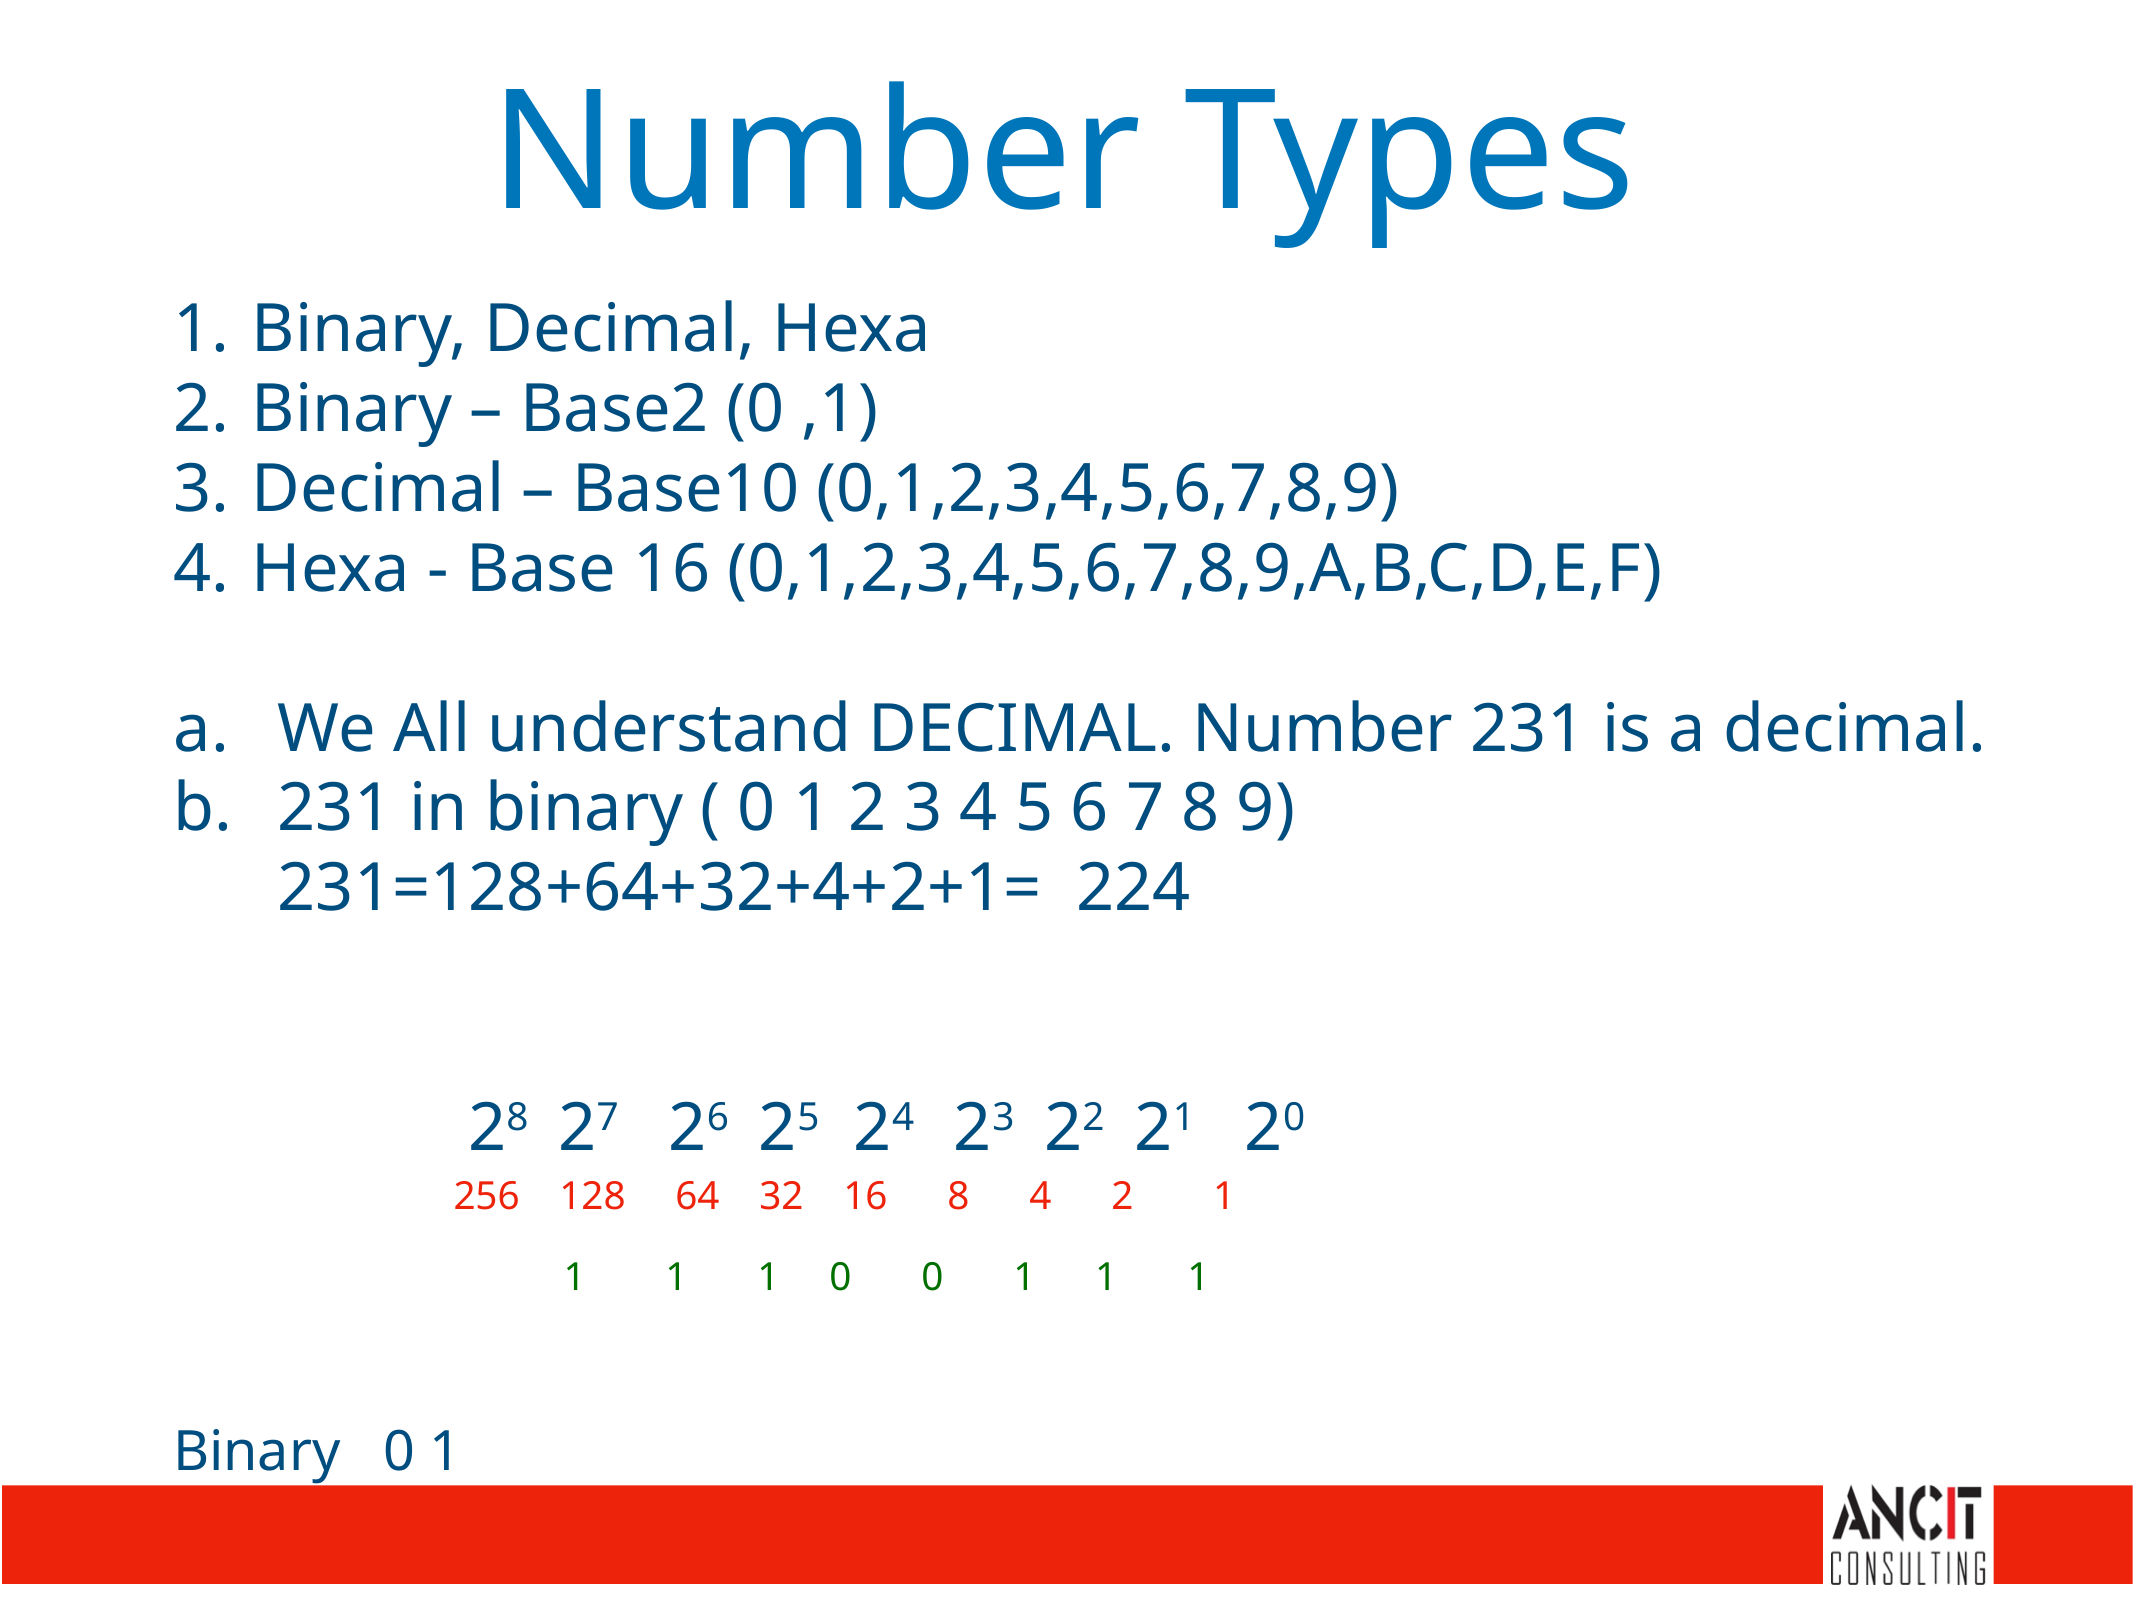

# Number Types
Binary, Decimal, Hexa
Binary – Base2 (0 ,1)
Decimal – Base10 (0,1,2,3,4,5,6,7,8,9)
Hexa - Base 16 (0,1,2,3,4,5,6,7,8,9,A,B,C,D,E,F)
We All understand DECIMAL. Number 231 is a decimal.
231 in binary ( 0 1 2 3 4 5 6 7 8 9)
231=128+64+32+4+2+1= 224
 28 27 26 25 24 23 22 21 20
 256 128 64 32 16 8 4 2 1
 1 1 1 0 0 1 1 1
Binary 0 1